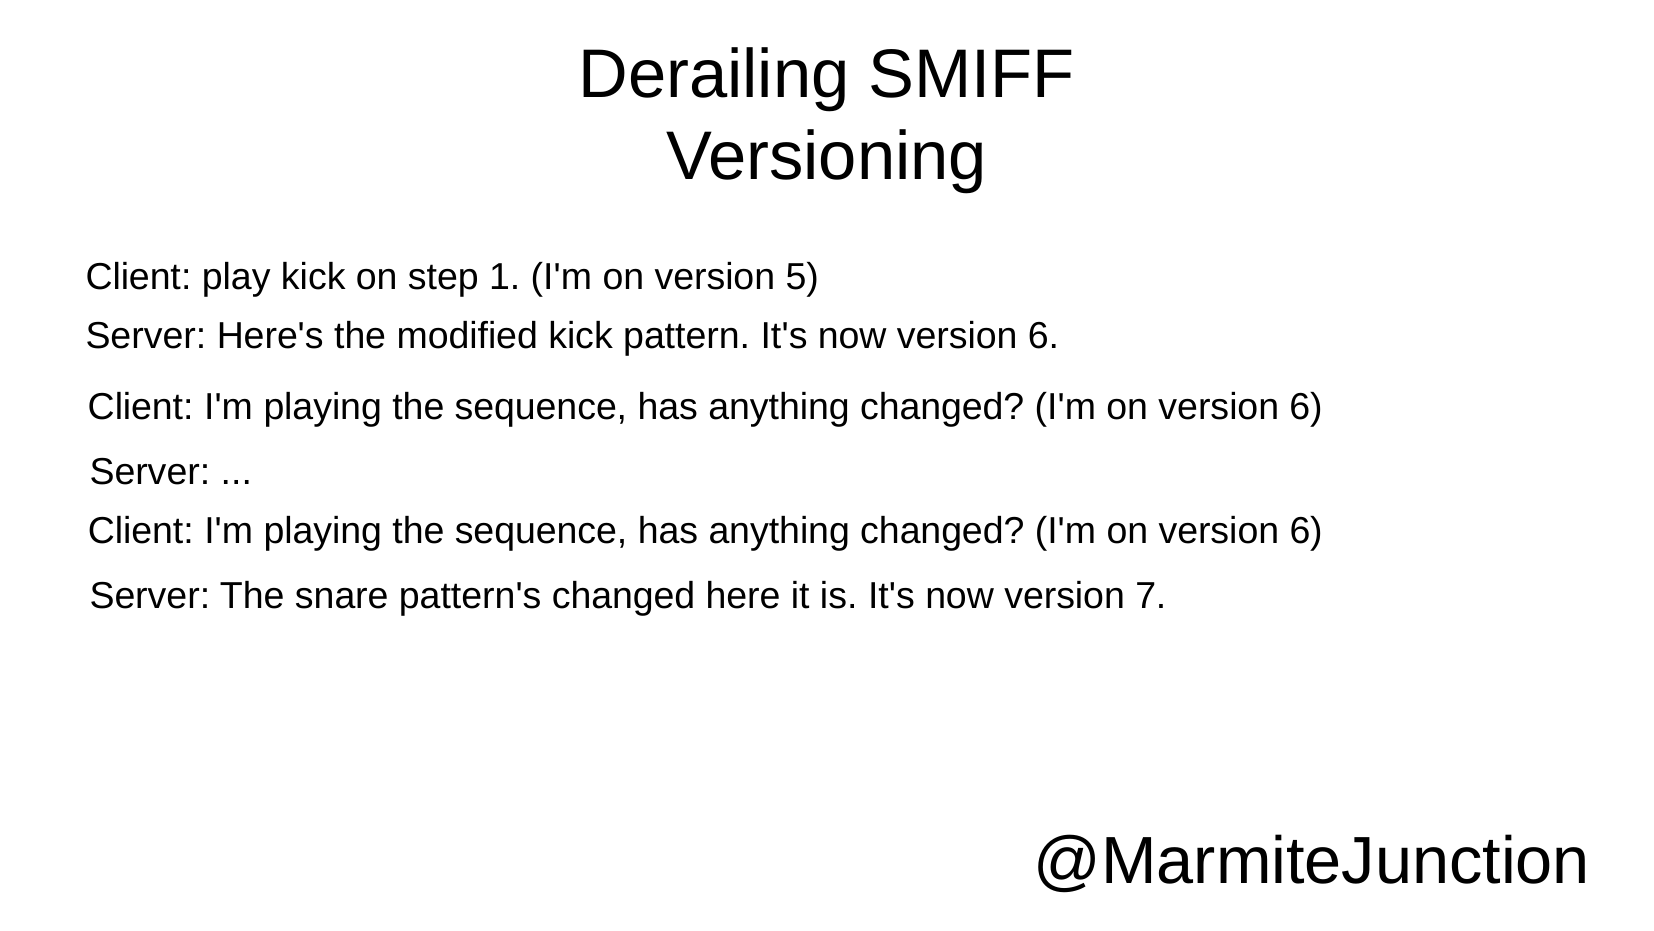

# Derailing SMIFF
Versioning
Client: play kick on step 1. (I'm on version 5)
Server: Here's the modified kick pattern. It's now version 6.
Client: I'm playing the sequence, has anything changed? (I'm on version 6)
Server: ...
Client: I'm playing the sequence, has anything changed? (I'm on version 6)
Server: The snare pattern's changed here it is. It's now version 7.
@MarmiteJunction
@MarmiteJunction